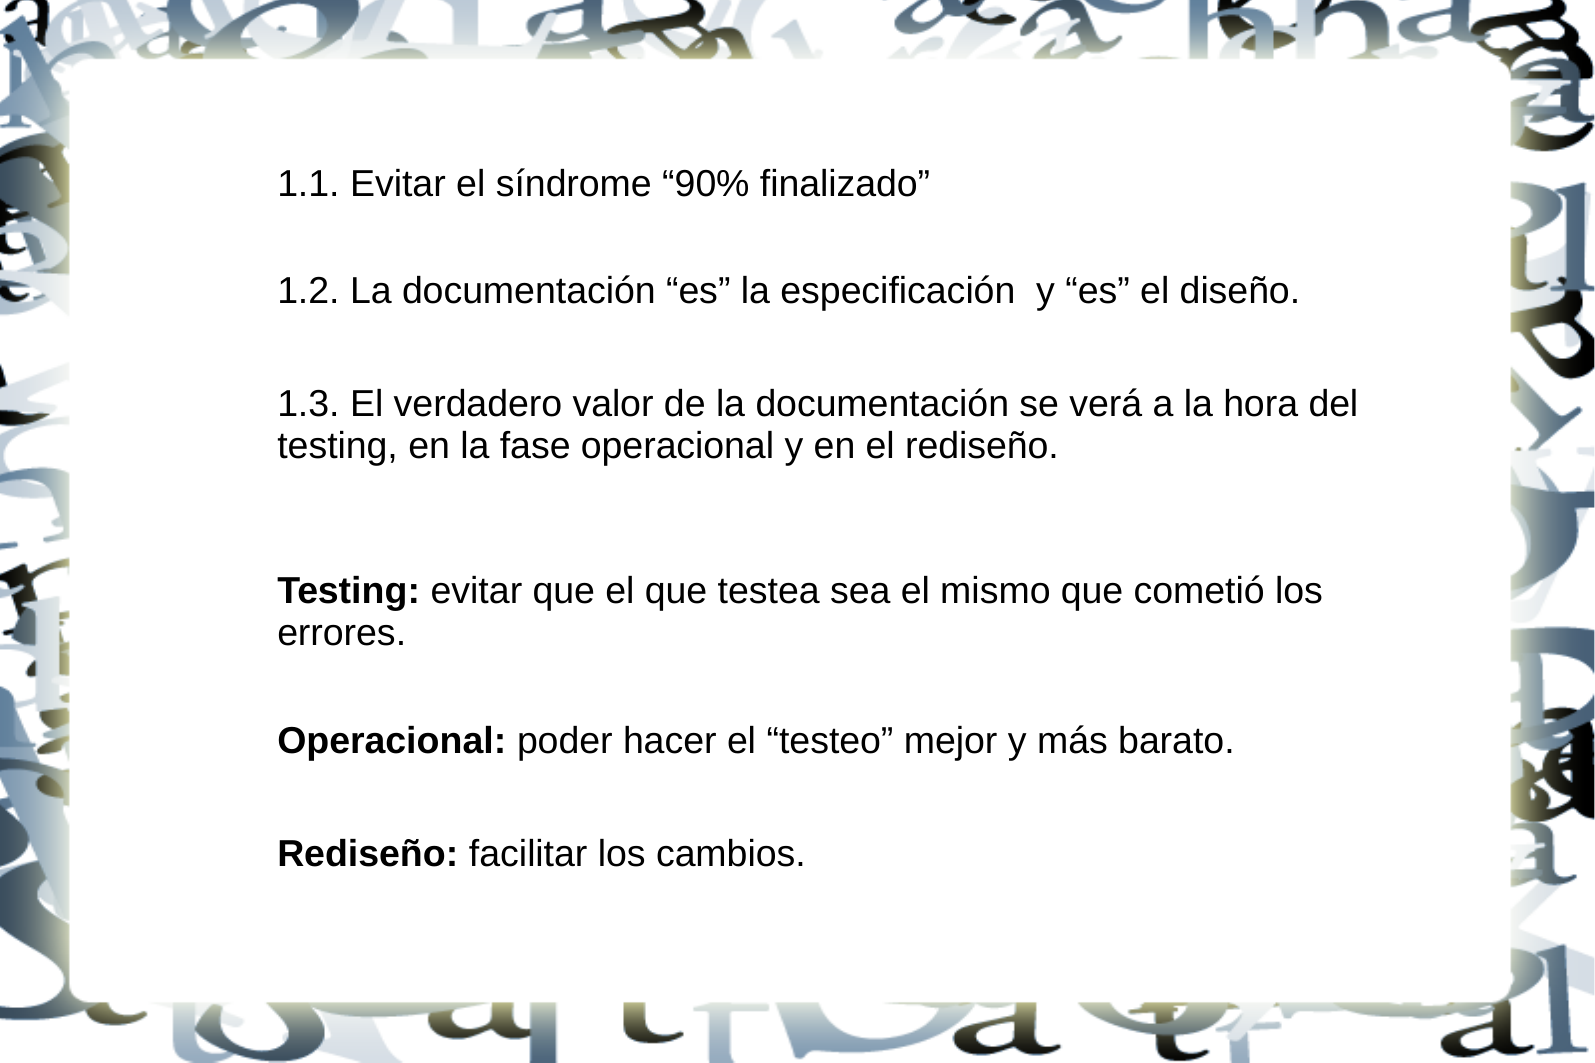

1.1. Evitar el síndrome “90% finalizado”
1.2. La documentación “es” la especificación y “es” el diseño.
1.3. El verdadero valor de la documentación se verá a la hora del testing, en la fase operacional y en el rediseño.
Testing: evitar que el que testea sea el mismo que cometió los errores.
Operacional: poder hacer el “testeo” mejor y más barato.
Rediseño: facilitar los cambios.